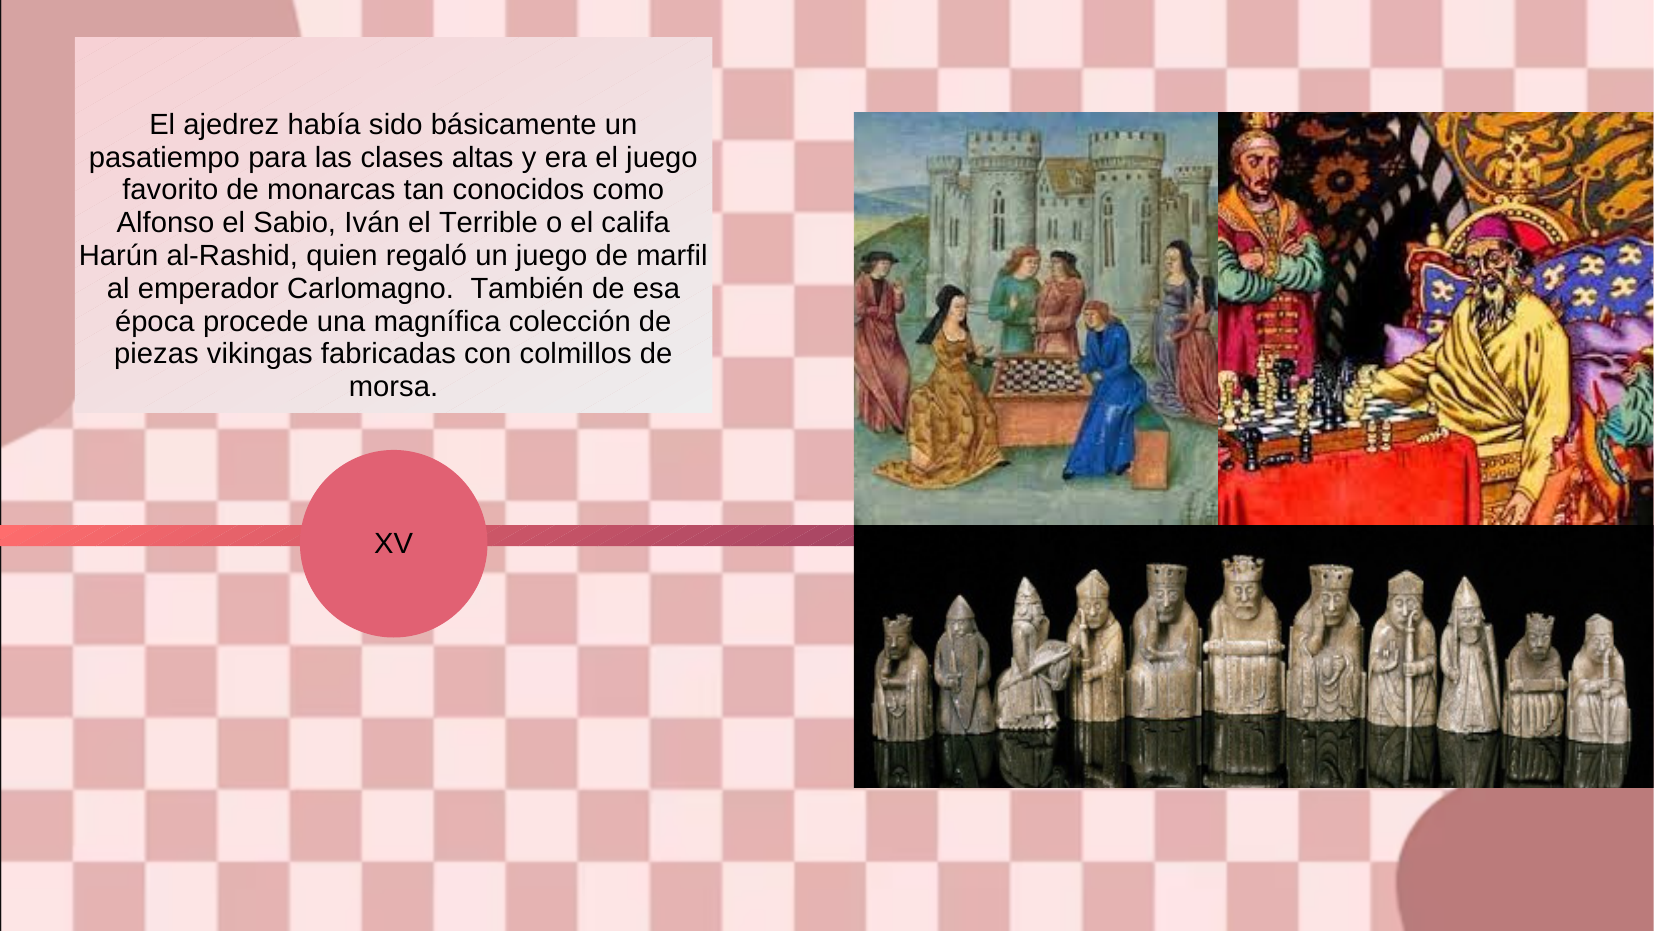

El ajedrez había sido básicamente un pasatiempo para las clases altas y era el juego favorito de monarcas tan conocidos como Alfonso el Sabio, Iván el Terrible o el califa Harún al-Rashid, quien regaló un juego de marfil al emperador Carlomagno. También de esa época procede una magnífica colección de piezas vikingas fabricadas con colmillos de morsa.
XV